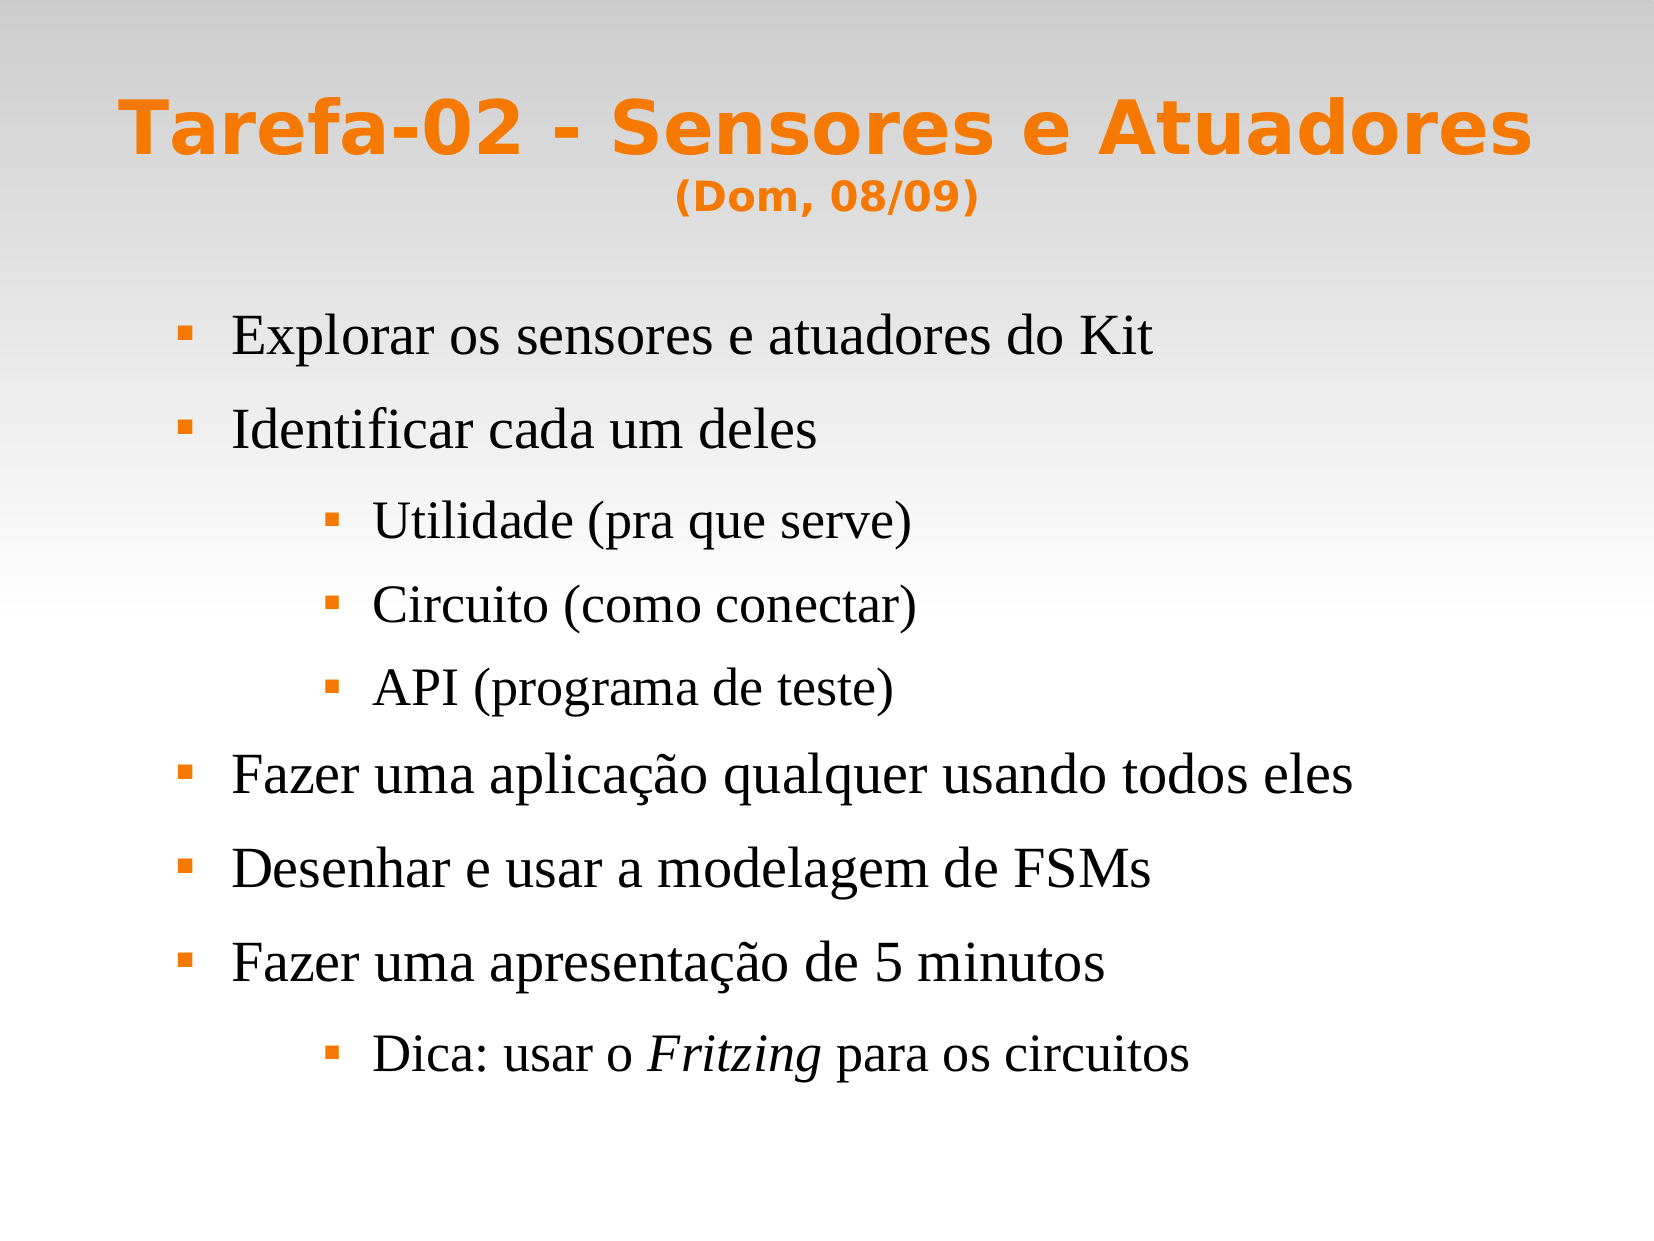

# Tarefa-02 - Sensores e Atuadores (Dom, 08/09)
Explorar os sensores e atuadores do Kit
Identificar cada um deles
Utilidade (pra que serve)
Circuito (como conectar)
API (programa de teste)
Fazer uma aplicação qualquer usando todos eles
Desenhar e usar a modelagem de FSMs
Fazer uma apresentação de 5 minutos
Dica: usar o Fritzing para os circuitos